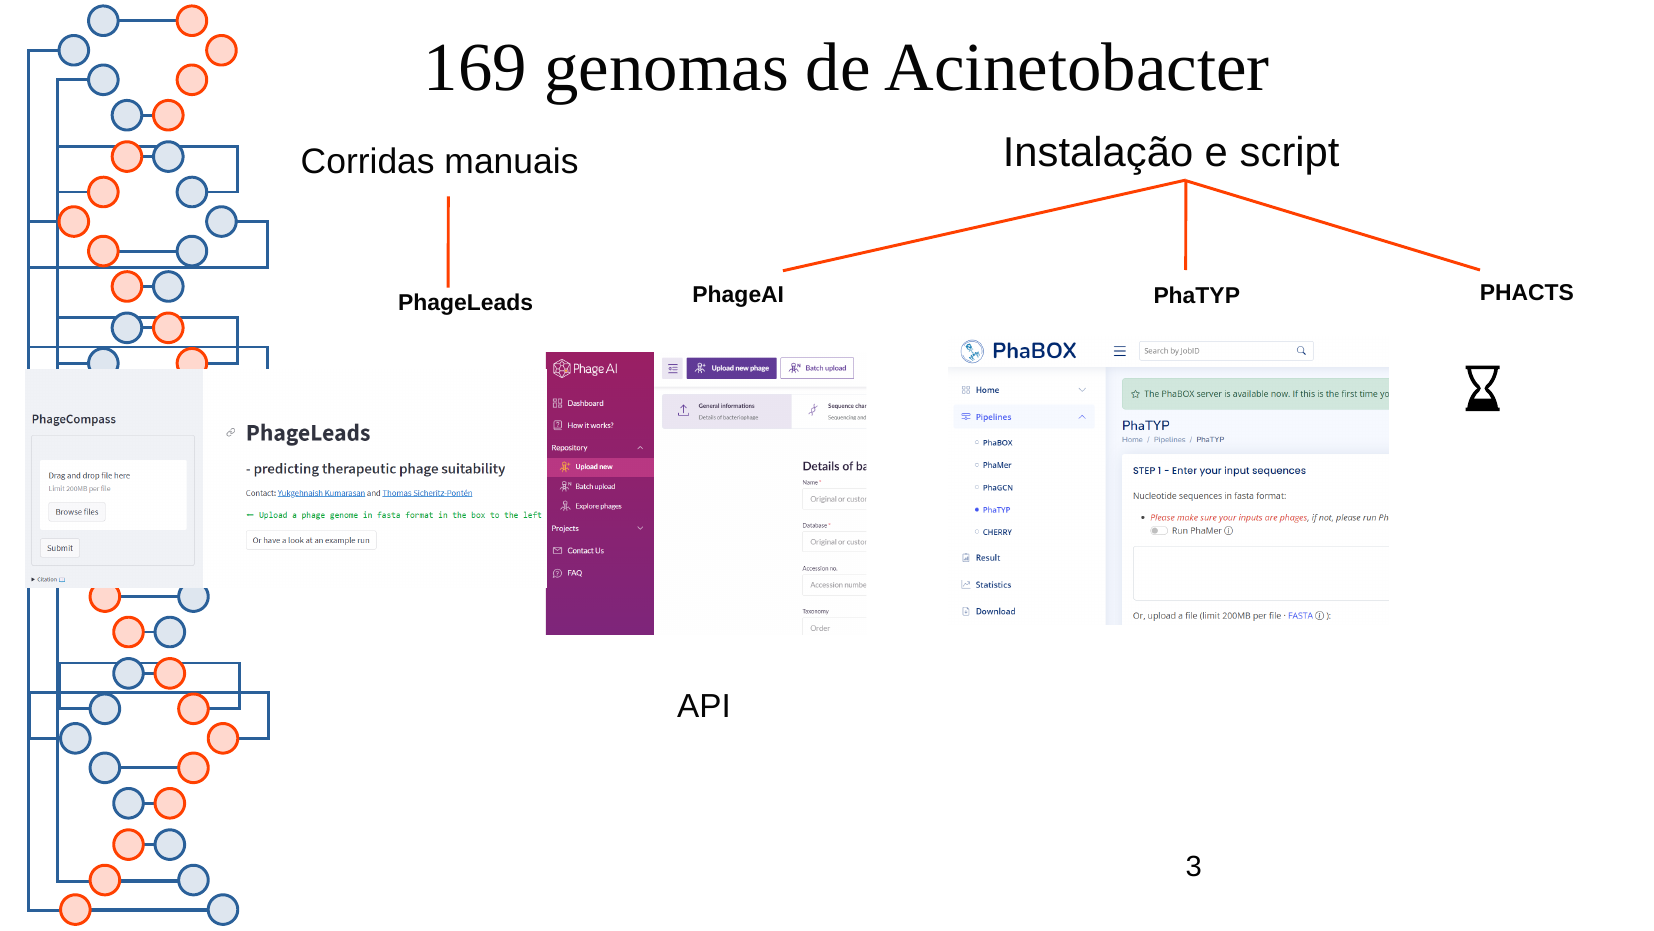

# 169 genomas de Acinetobacter
Instalação e script
Corridas manuais
PHACTS
PhageAI
PhaTYP
PhageLeads
API